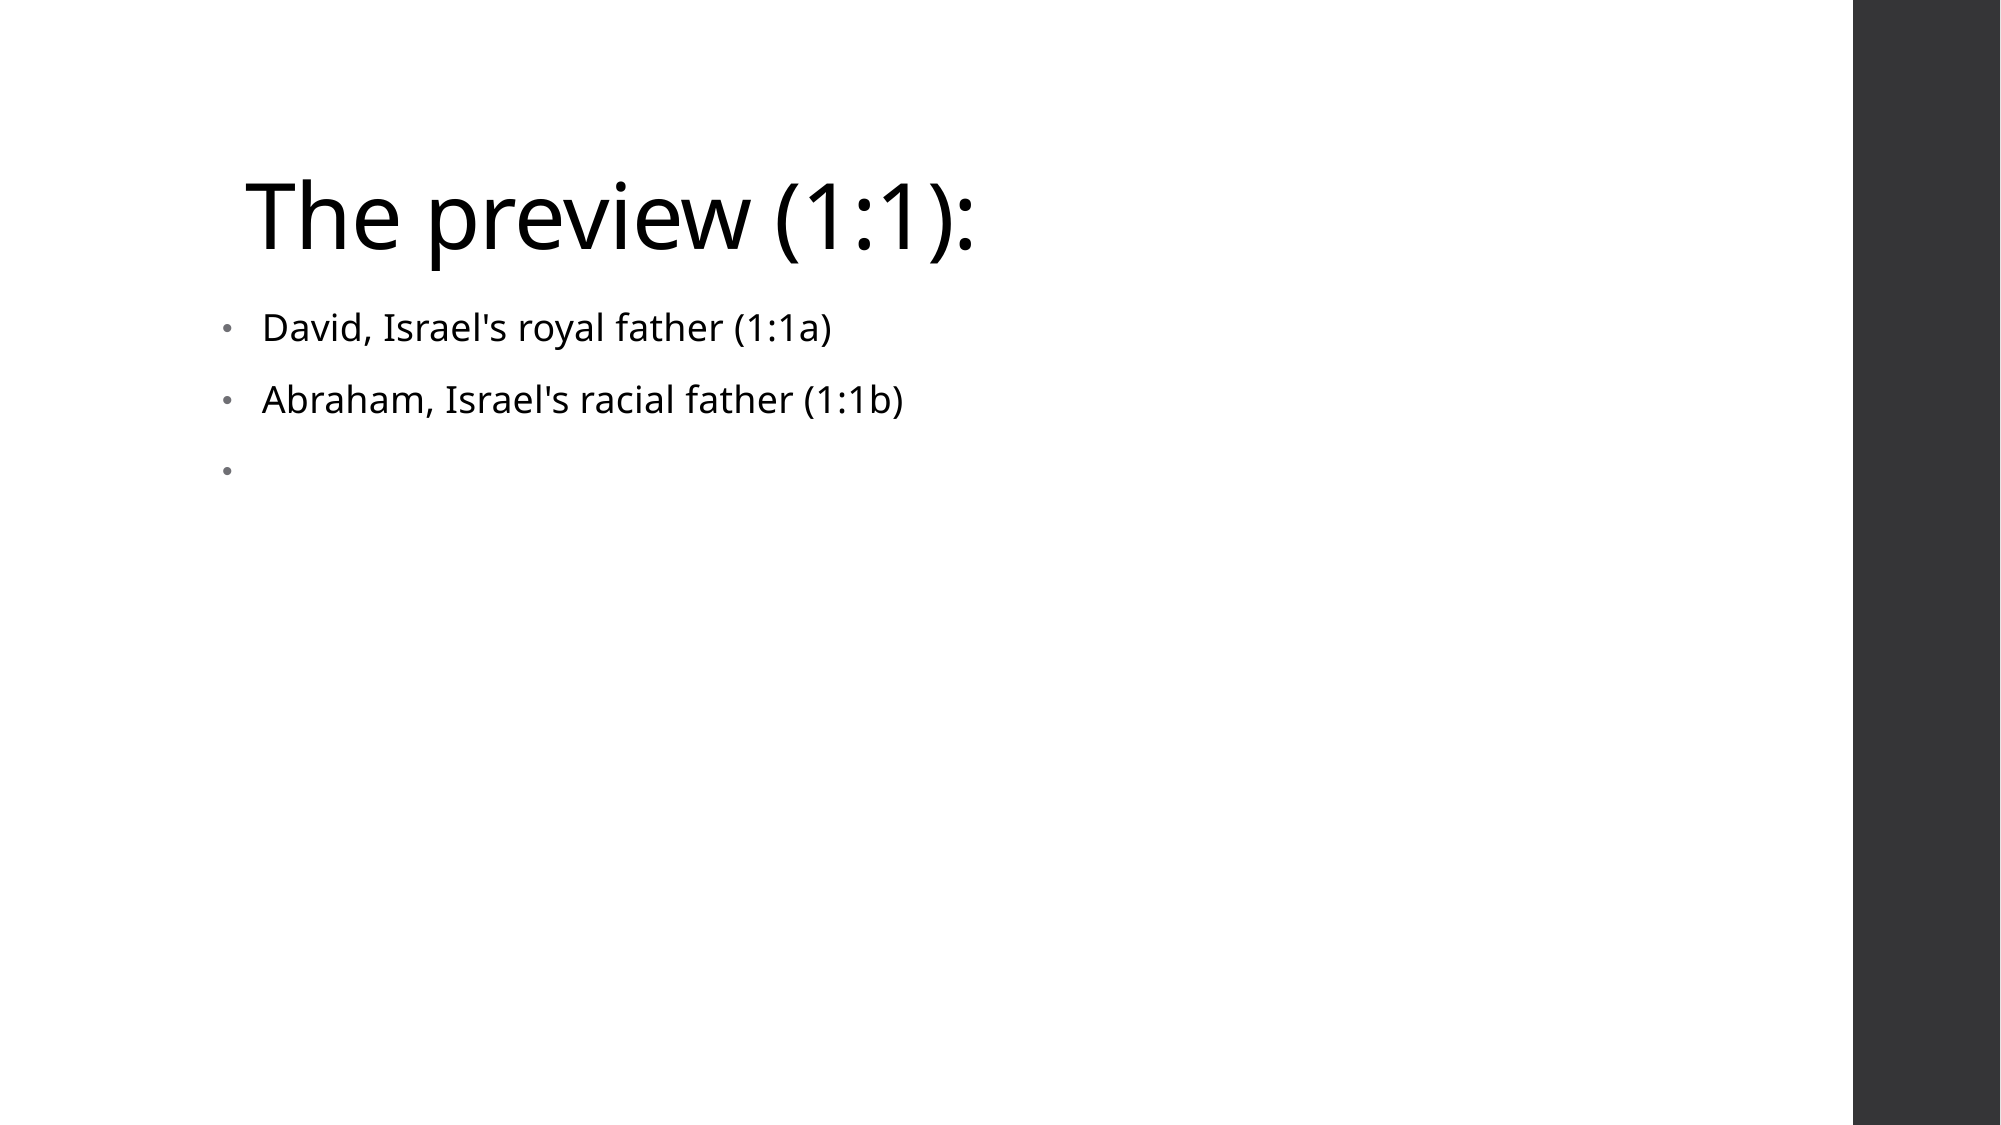

# The preview (1:1):
 David, Israel's royal father (1:1a)
 Abraham, Israel's racial father (1:1b)